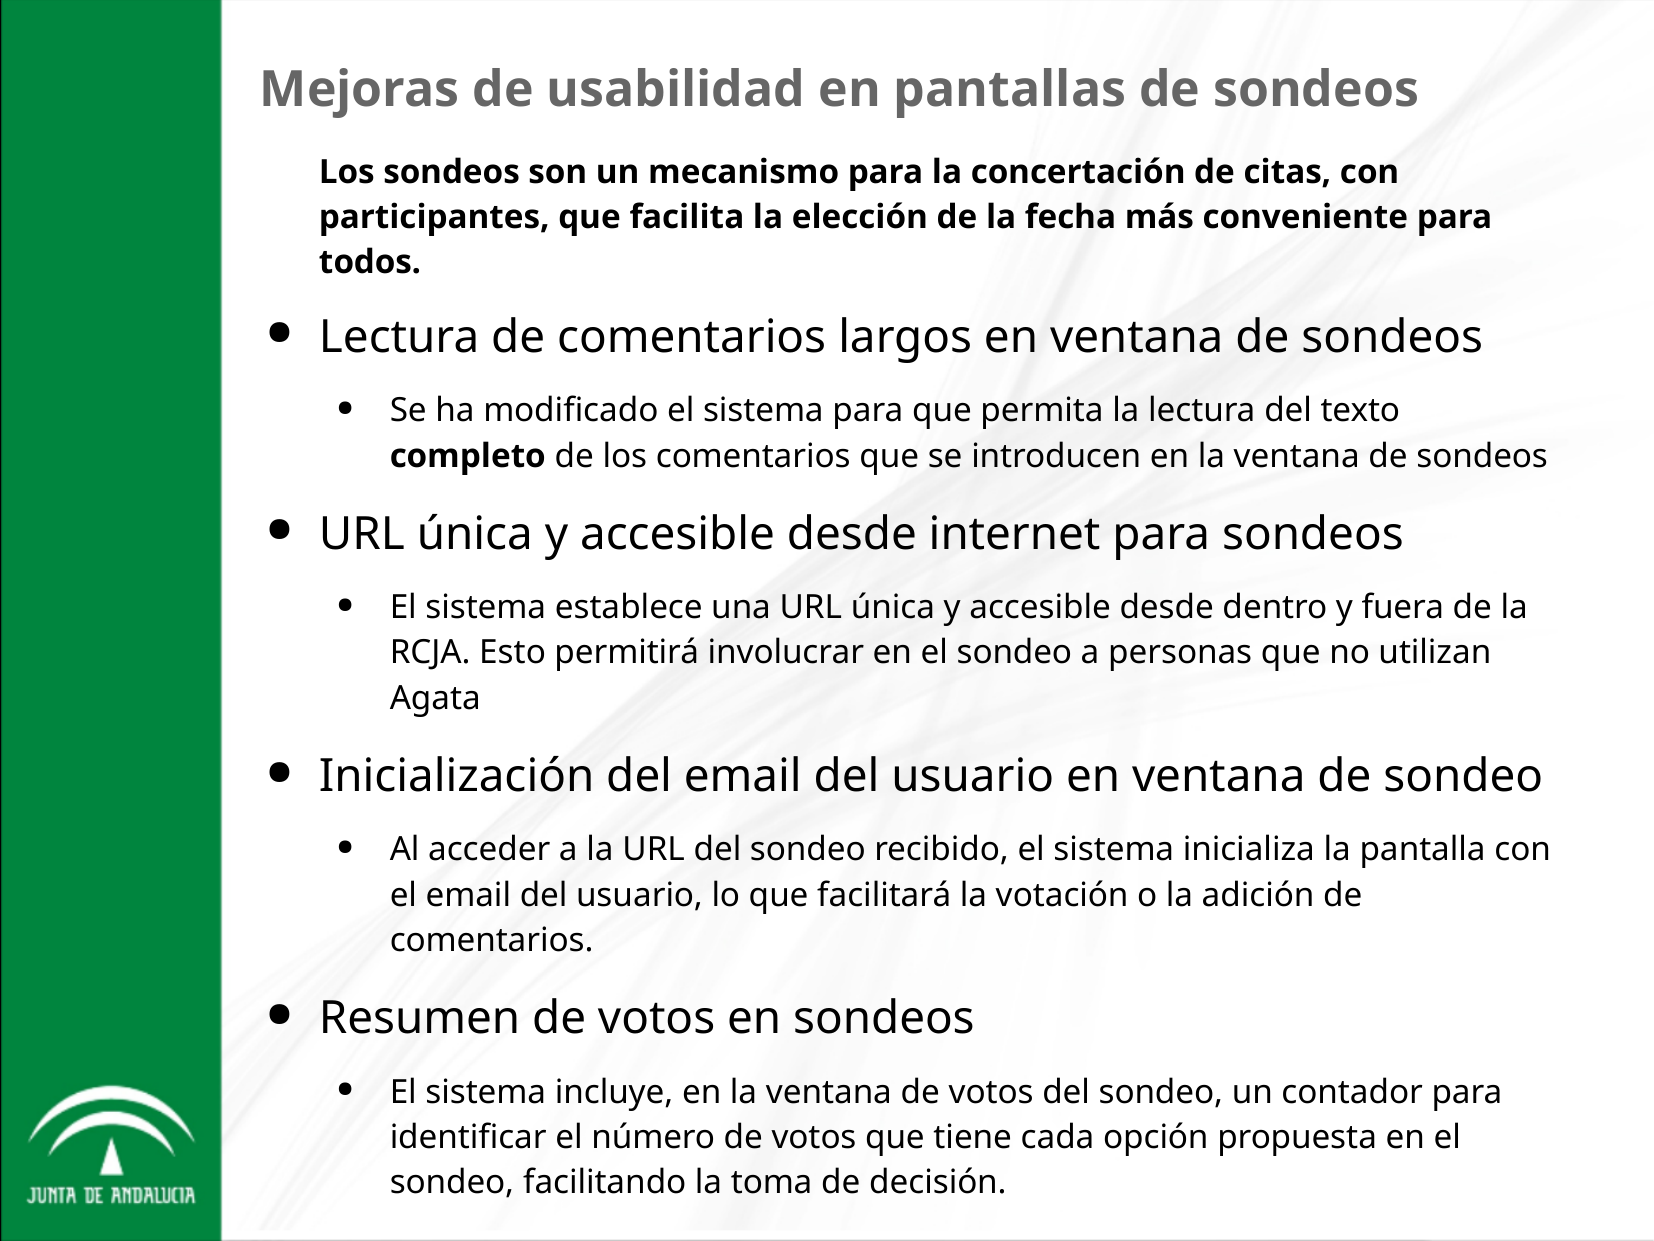

# Mejoras de usabilidad en pantallas de sondeos
Los sondeos son un mecanismo para la concertación de citas, con participantes, que facilita la elección de la fecha más conveniente para todos.
Lectura de comentarios largos en ventana de sondeos
Se ha modificado el sistema para que permita la lectura del texto completo de los comentarios que se introducen en la ventana de sondeos
URL única y accesible desde internet para sondeos
El sistema establece una URL única y accesible desde dentro y fuera de la RCJA. Esto permitirá involucrar en el sondeo a personas que no utilizan Agata
Inicialización del email del usuario en ventana de sondeo
Al acceder a la URL del sondeo recibido, el sistema inicializa la pantalla con el email del usuario, lo que facilitará la votación o la adición de comentarios.
Resumen de votos en sondeos
El sistema incluye, en la ventana de votos del sondeo, un contador para identificar el número de votos que tiene cada opción propuesta en el sondeo, facilitando la toma de decisión.